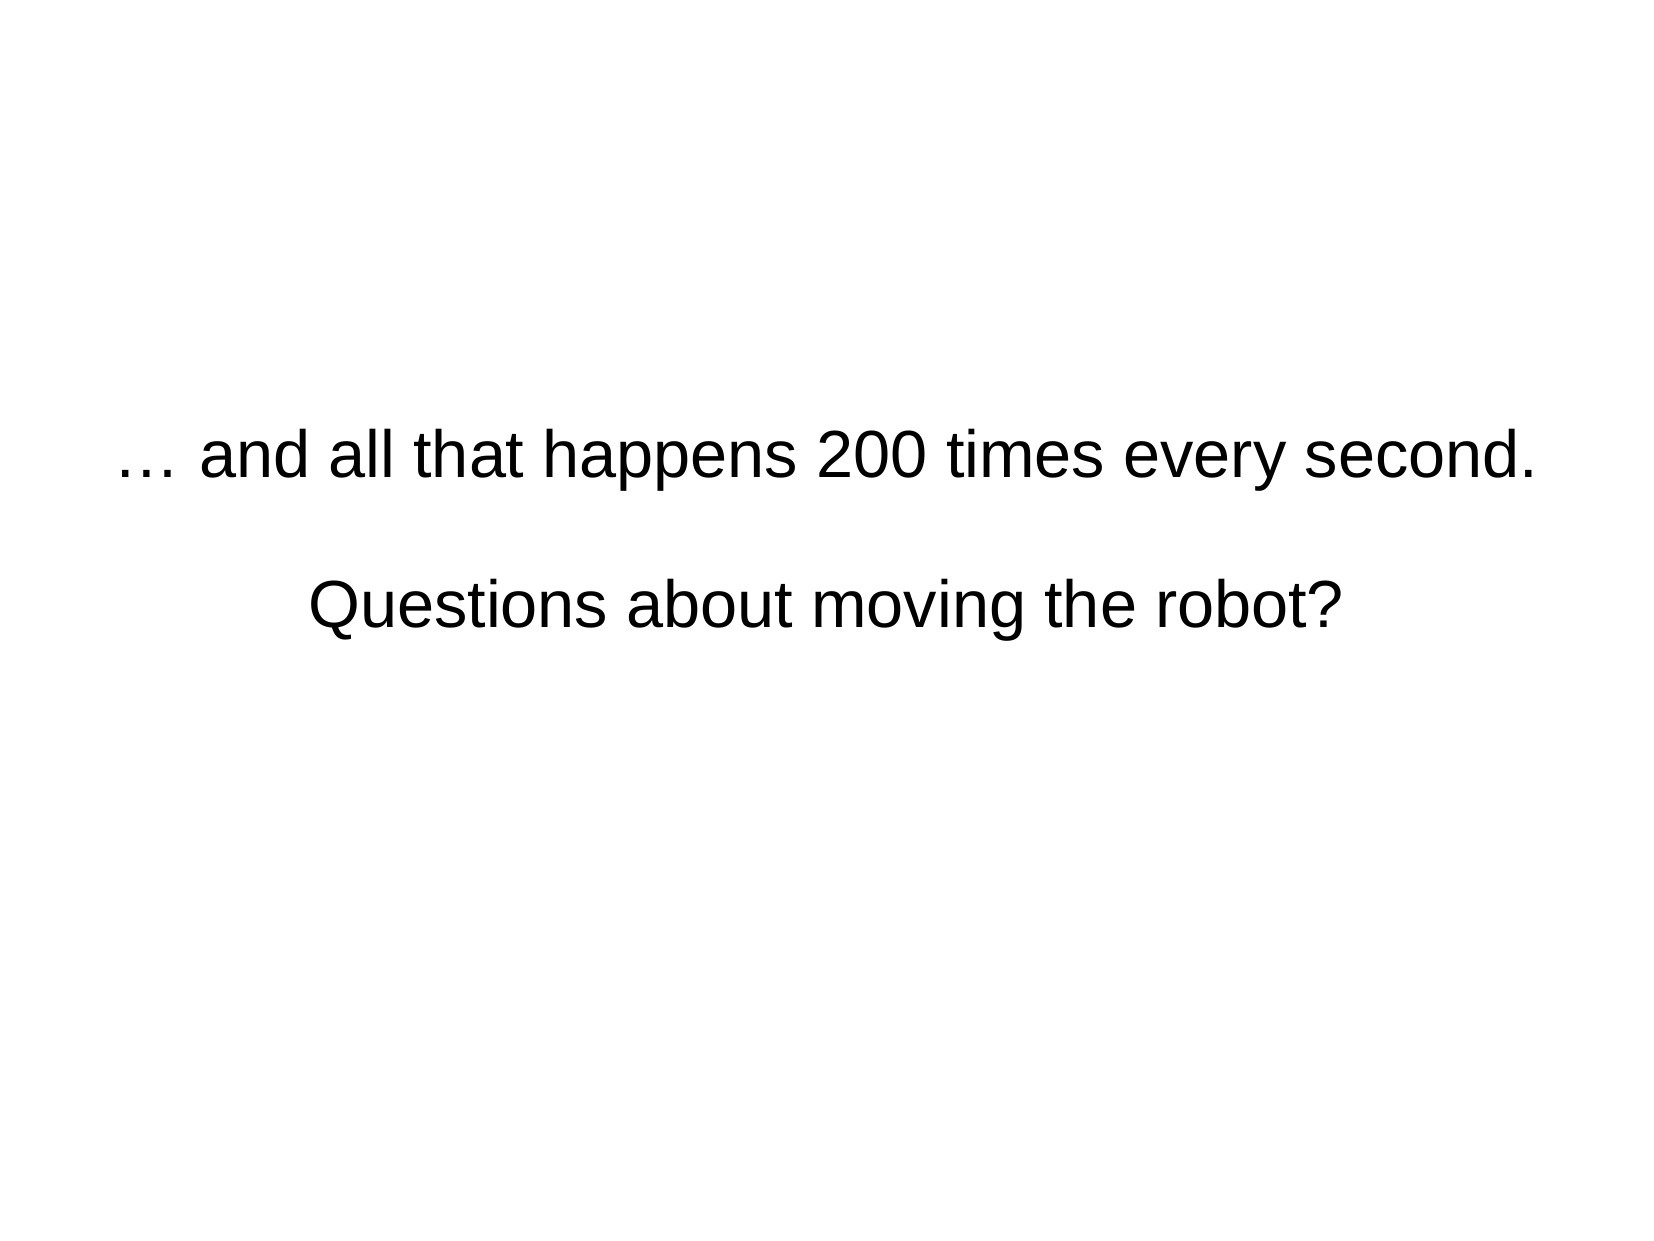

# … and all that happens 200 times every second.
Questions about moving the robot?